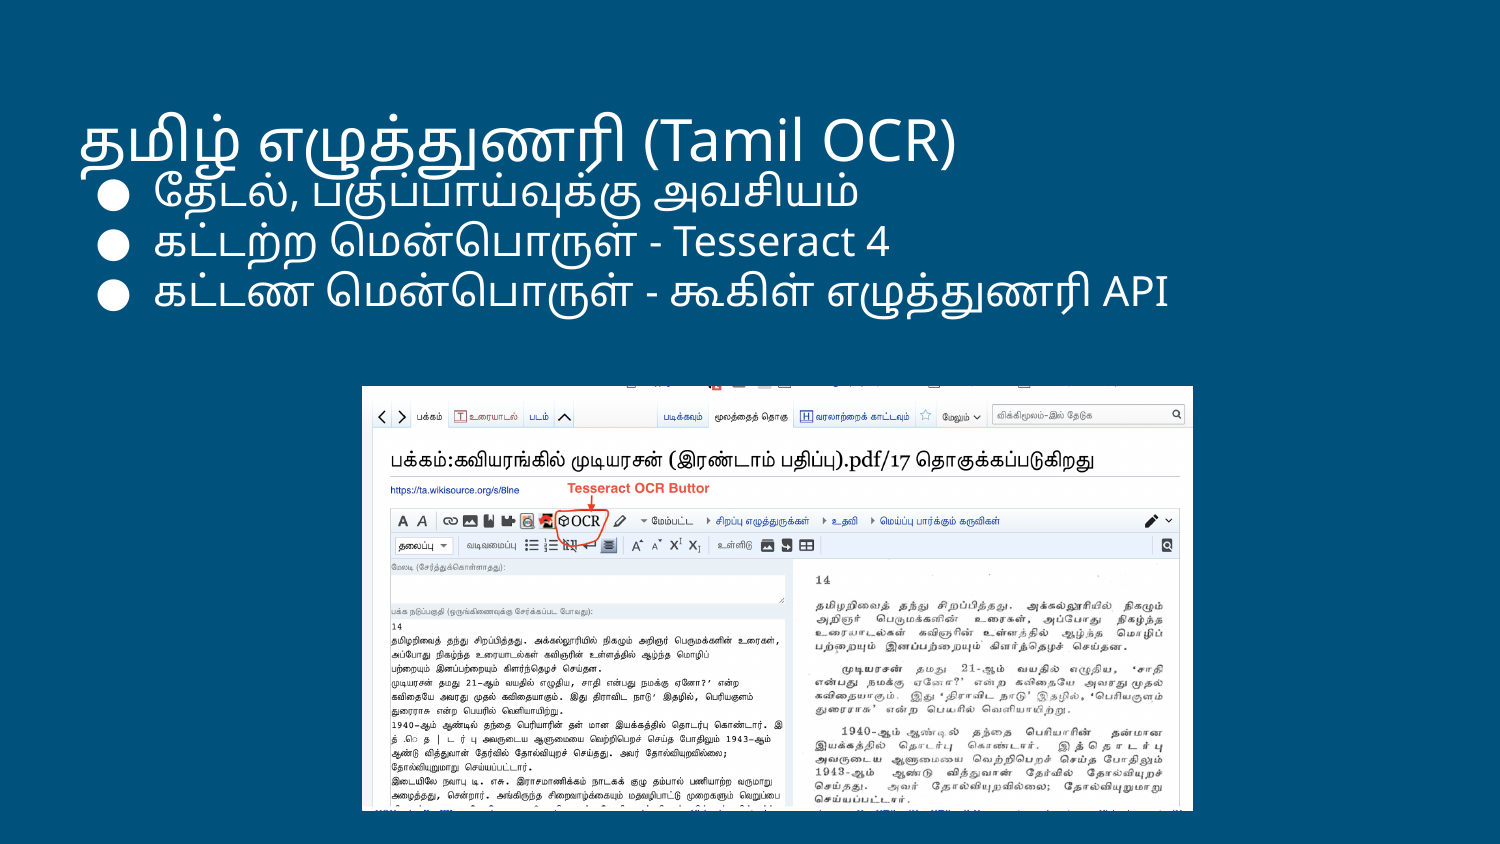

# தமிழ் எழுத்துணரி (Tamil OCR)
தேடல், பகுப்பாய்வுக்கு அவசியம்
கட்டற்ற மென்பொருள் - Tesseract 4
கட்டண மென்பொருள் - கூகிள் எழுத்துணரி API